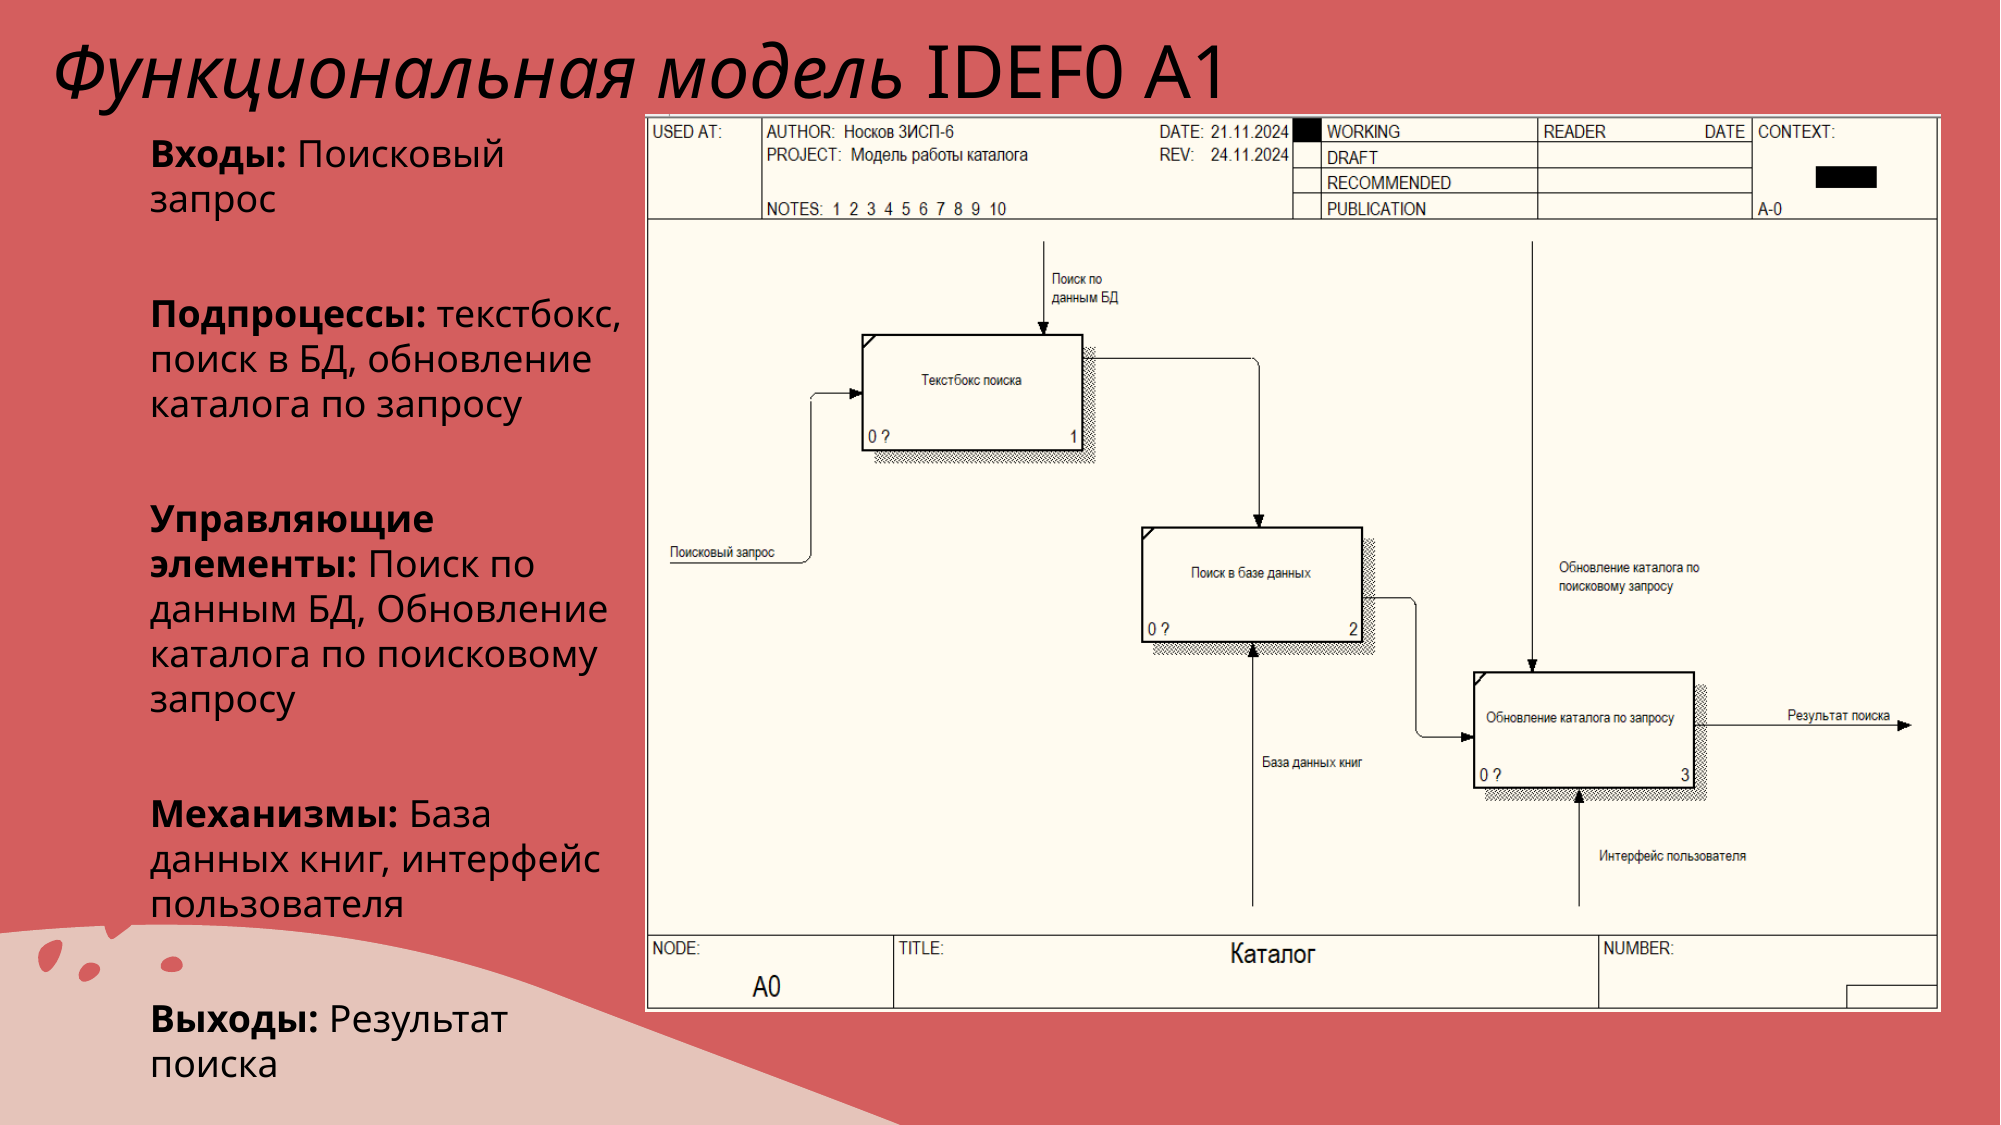

# Функциональная модель IDEF0 А1
Входы: Поисковый запрос
Подпроцессы: текстбокс, поиск в БД, обновление каталога по запросу
Управляющие элементы: Поиск по данным БД, Обновление каталога по поисковому запросу
Механизмы: База данных книг, интерфейс пользователя
Выходы: Результат поиска